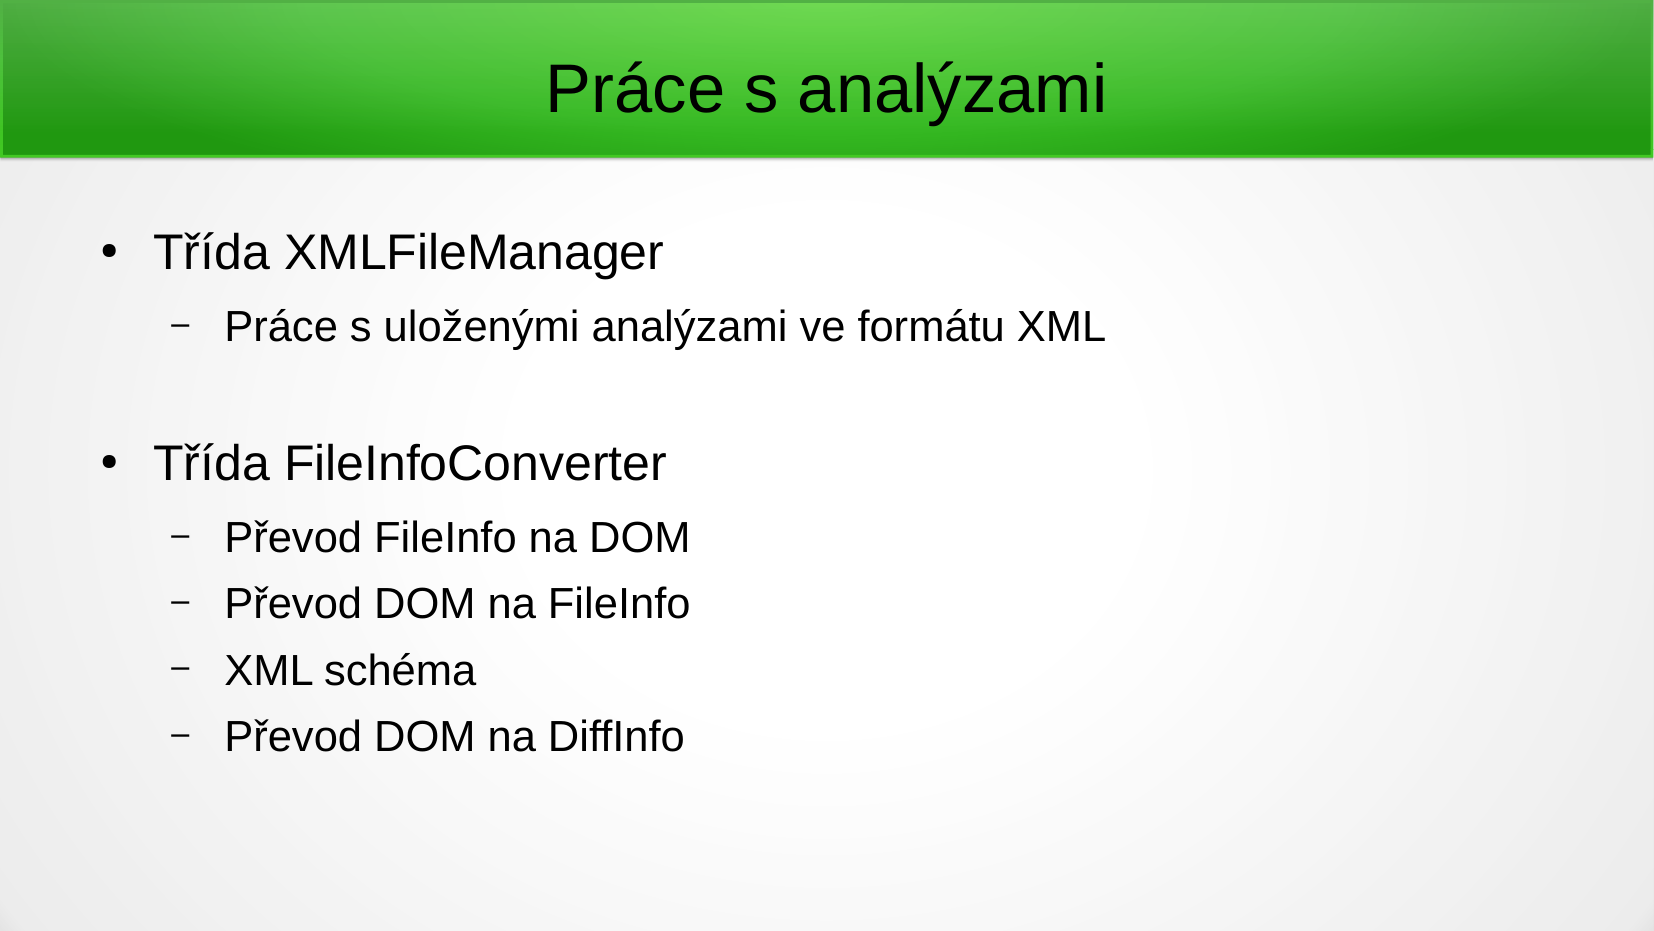

# Práce s analýzami
Třída XMLFileManager
Práce s uloženými analýzami ve formátu XML
Třída FileInfoConverter
Převod FileInfo na DOM
Převod DOM na FileInfo
XML schéma
Převod DOM na DiffInfo